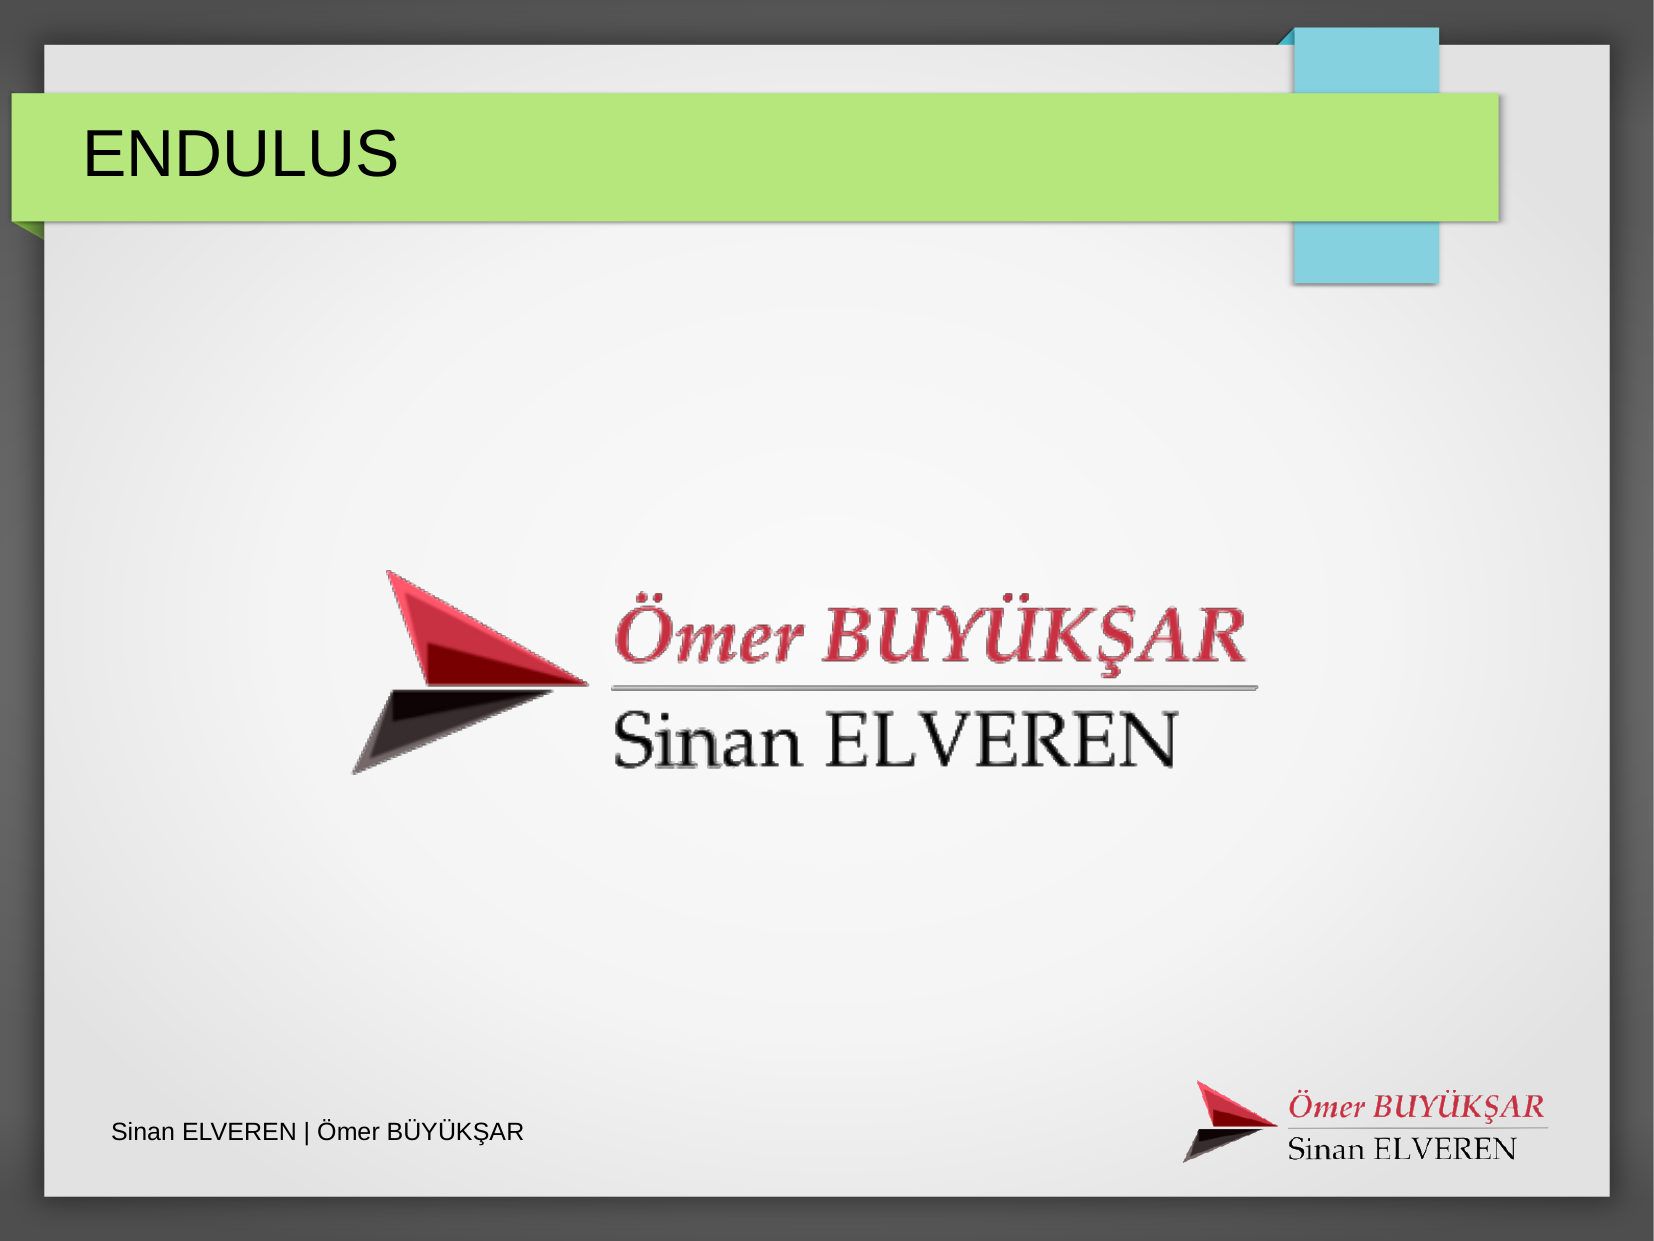

# ENDULUS
 Sinan ELVEREN | Ömer BÜYÜKŞAR